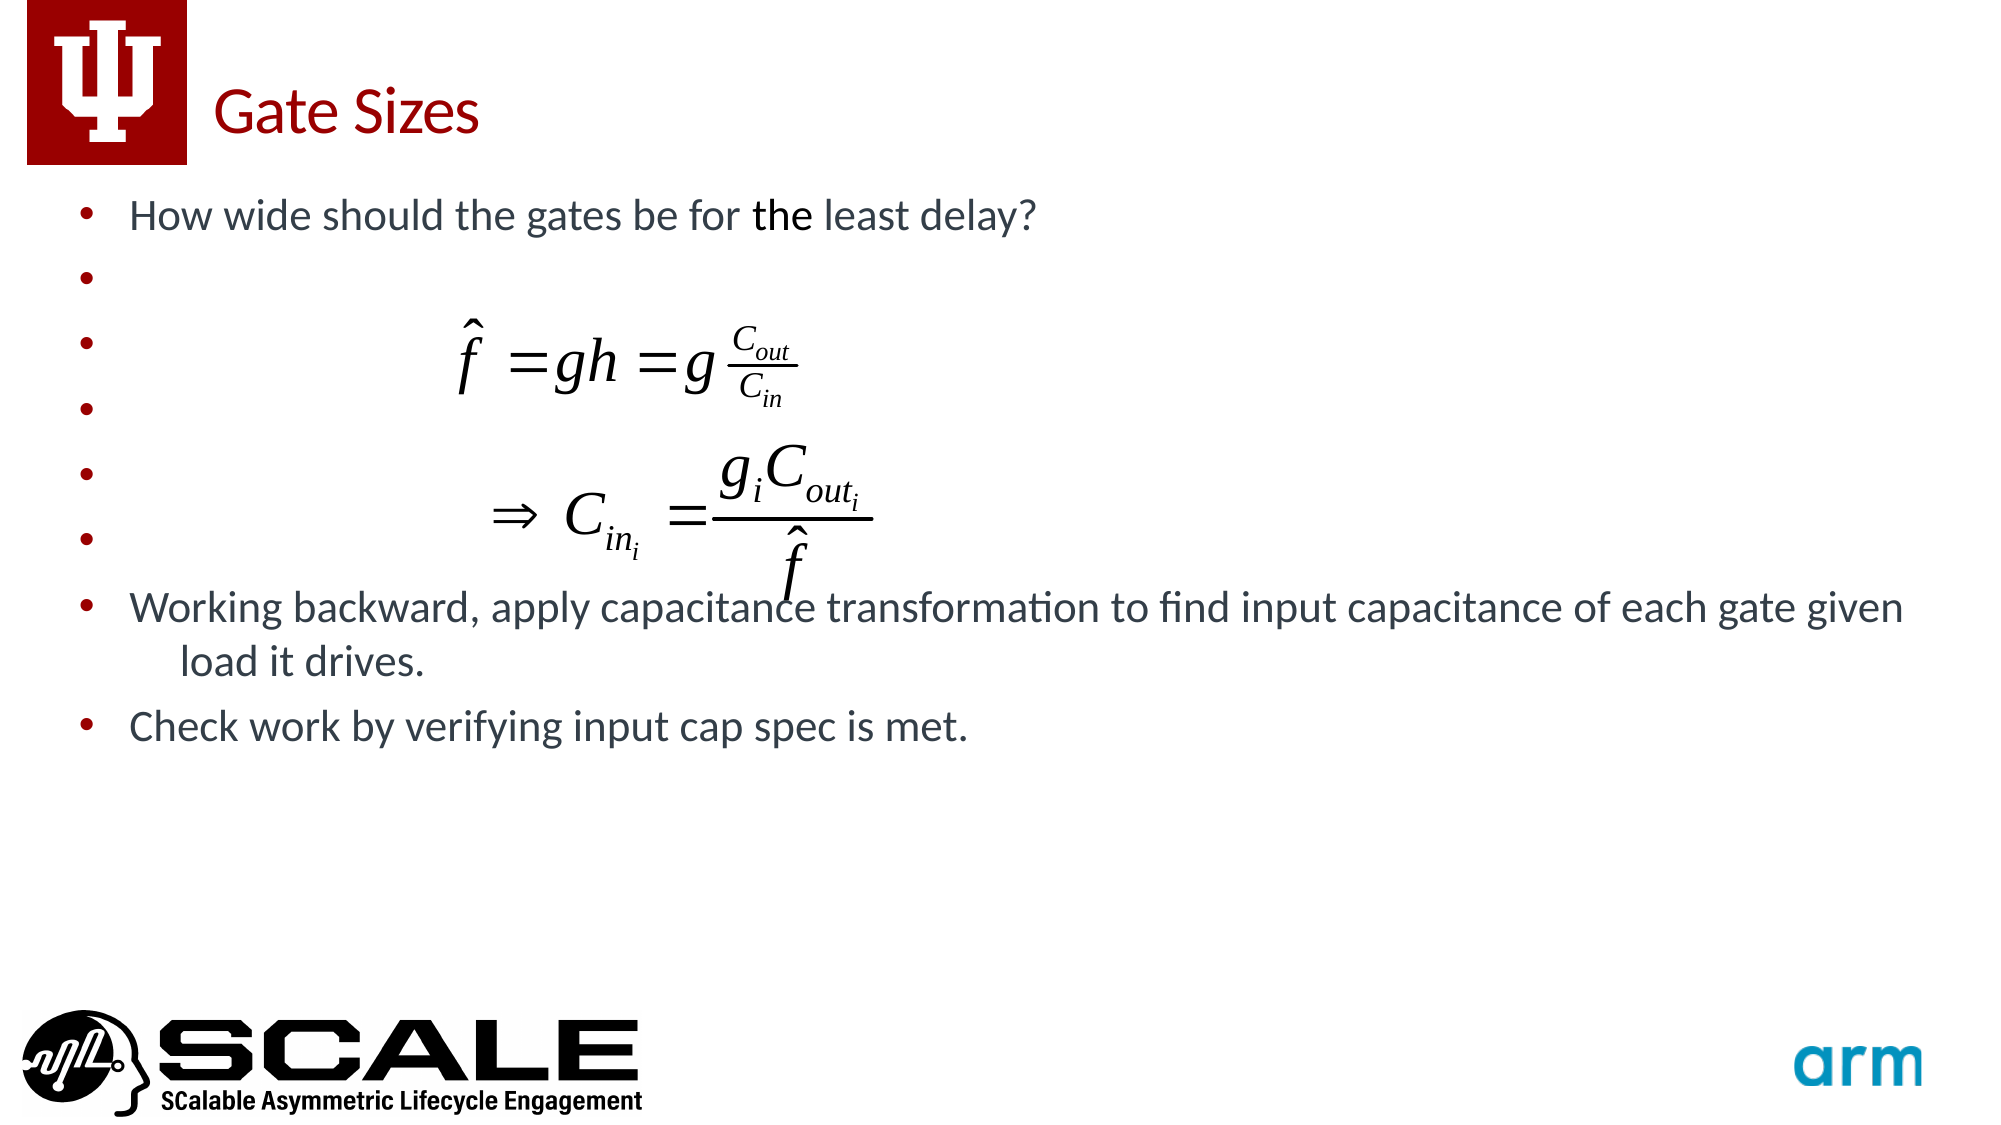

Gate Sizes
# How wide should the gates be for the least delay?
Working backward, apply capacitance transformation to find input capacitance of each gate given load it drives.
Check work by verifying input cap spec is met.